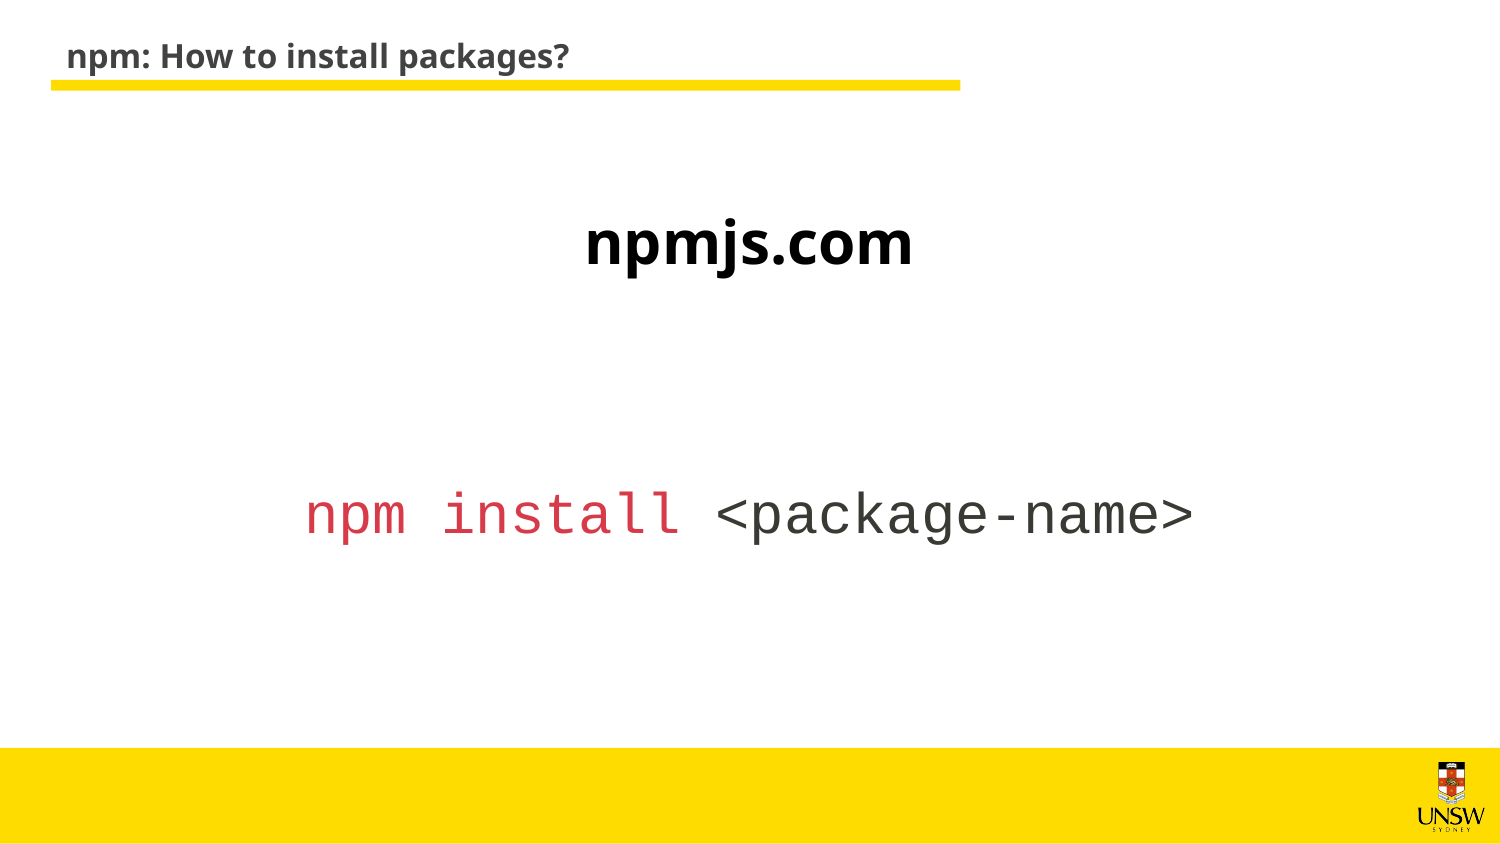

npm: How to install packages?
npmjs.com
npm install <package-name>